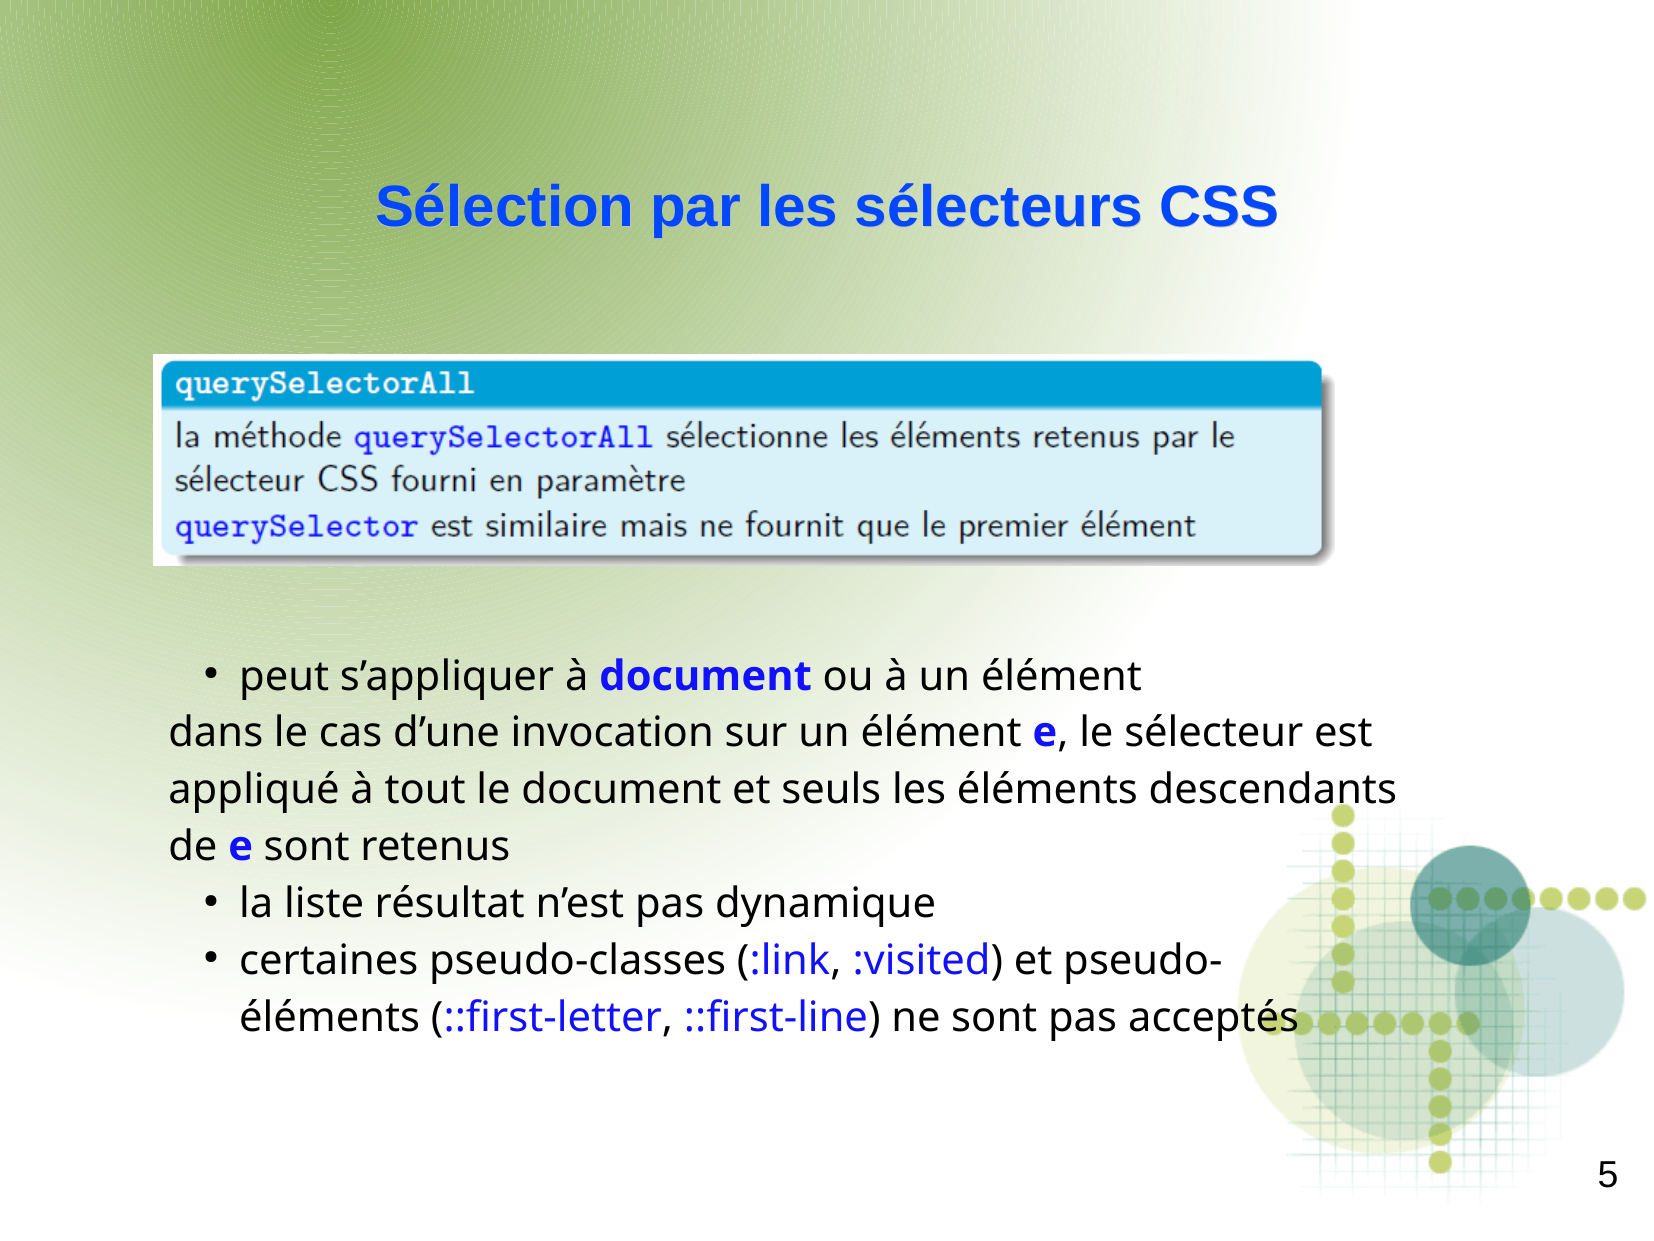

# Sélection par les sélecteurs CSS
peut s’appliquer à document ou à un élément
dans le cas d’une invocation sur un élément e, le sélecteur est appliqué à tout le document et seuls les éléments descendants de e sont retenus
la liste résultat n’est pas dynamique
certaines pseudo-classes (:link, :visited) et pseudo-éléments (::first-letter, ::first-line) ne sont pas acceptés